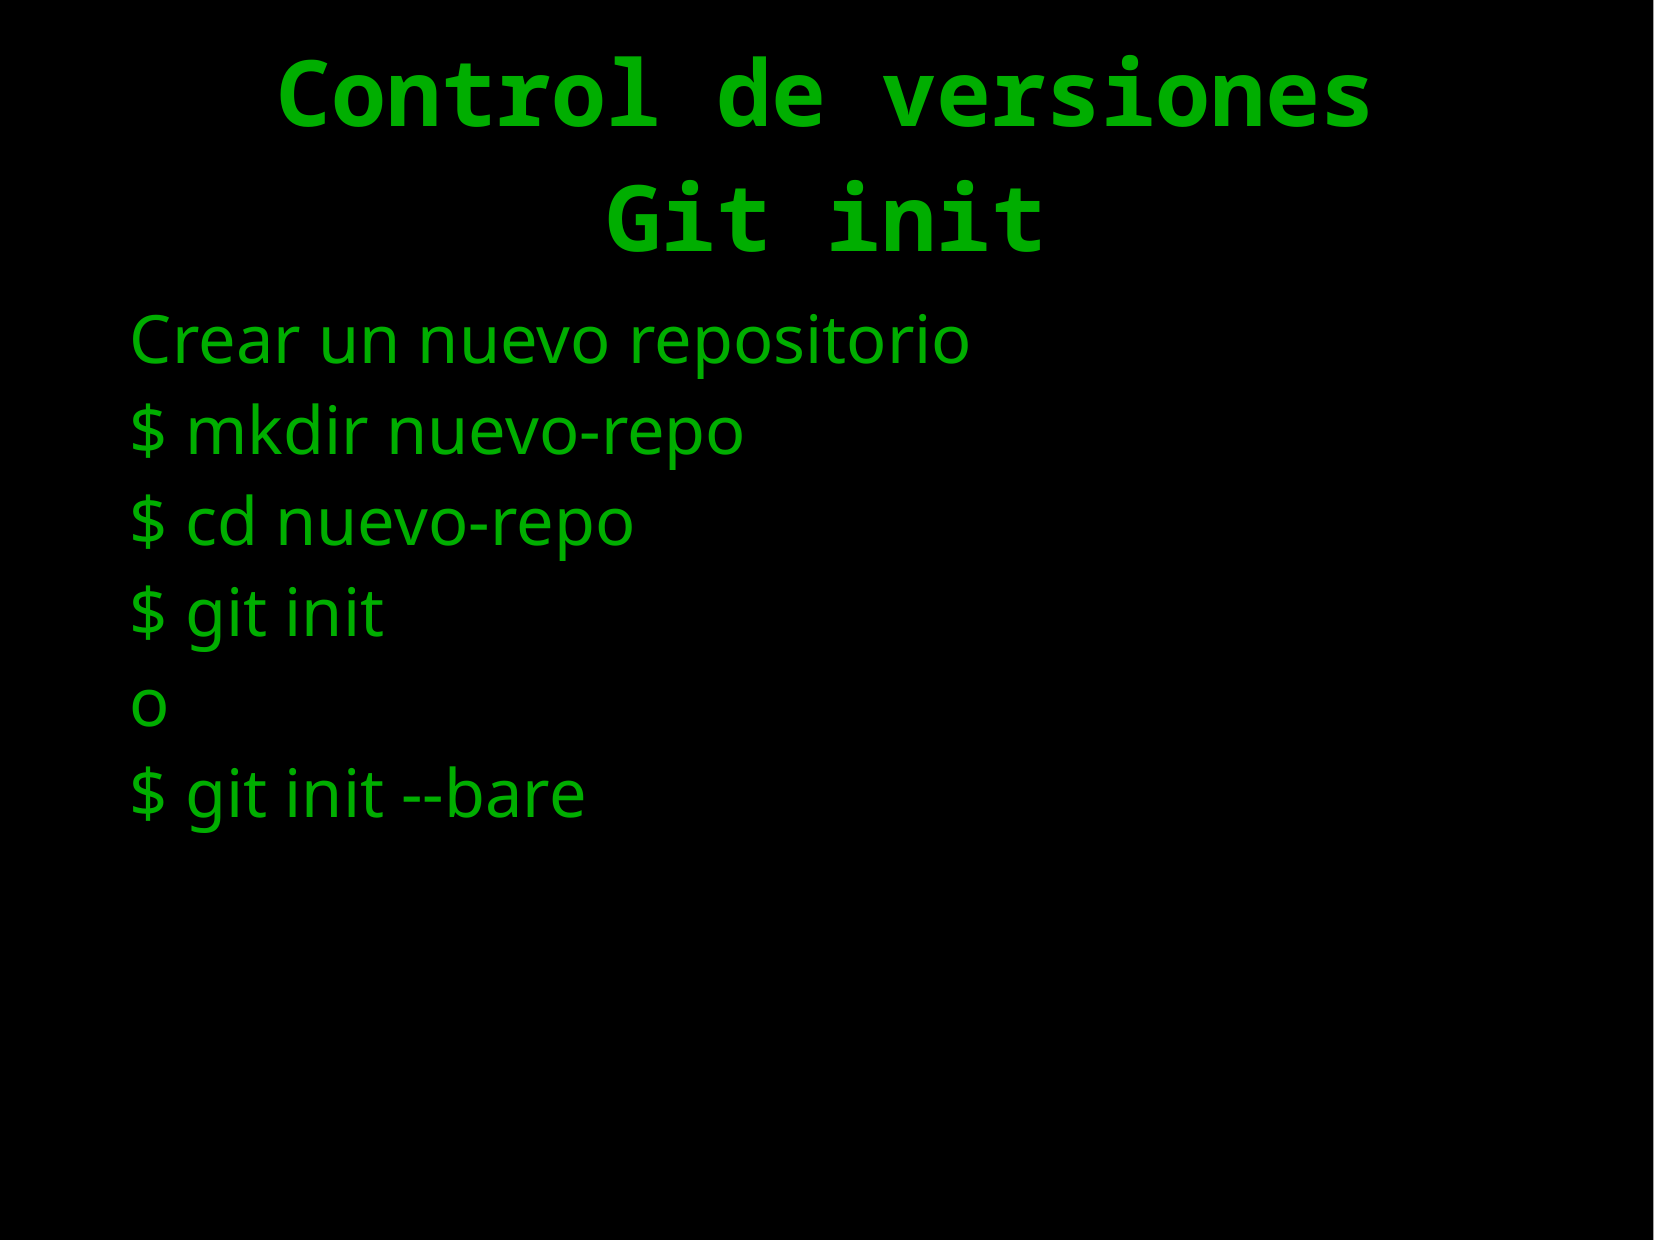

# Control de versiones Git init
Crear un nuevo repositorio
$ mkdir nuevo-repo
$ cd nuevo-repo
$ git init
o
$ git init --bare